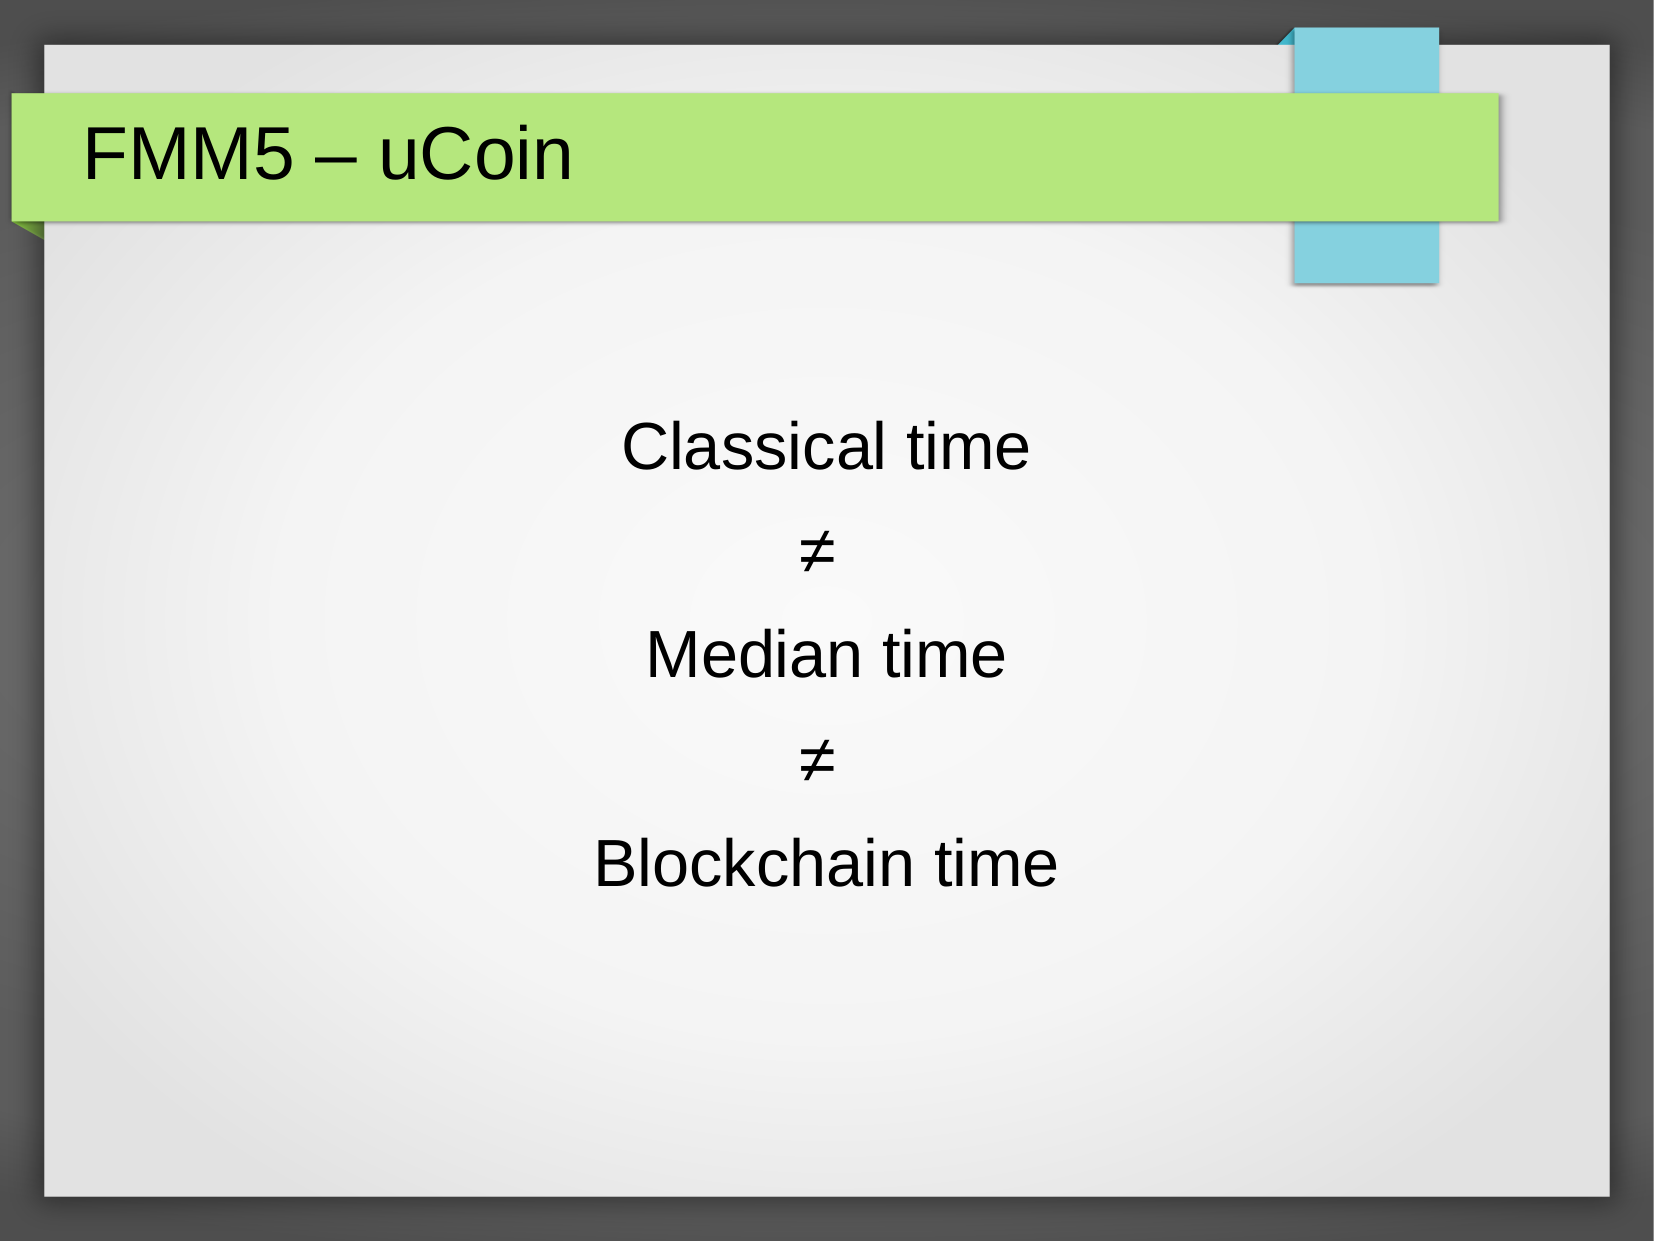

# FMM5 – uCoin
Classical time
≠
Median time
≠
Blockchain time